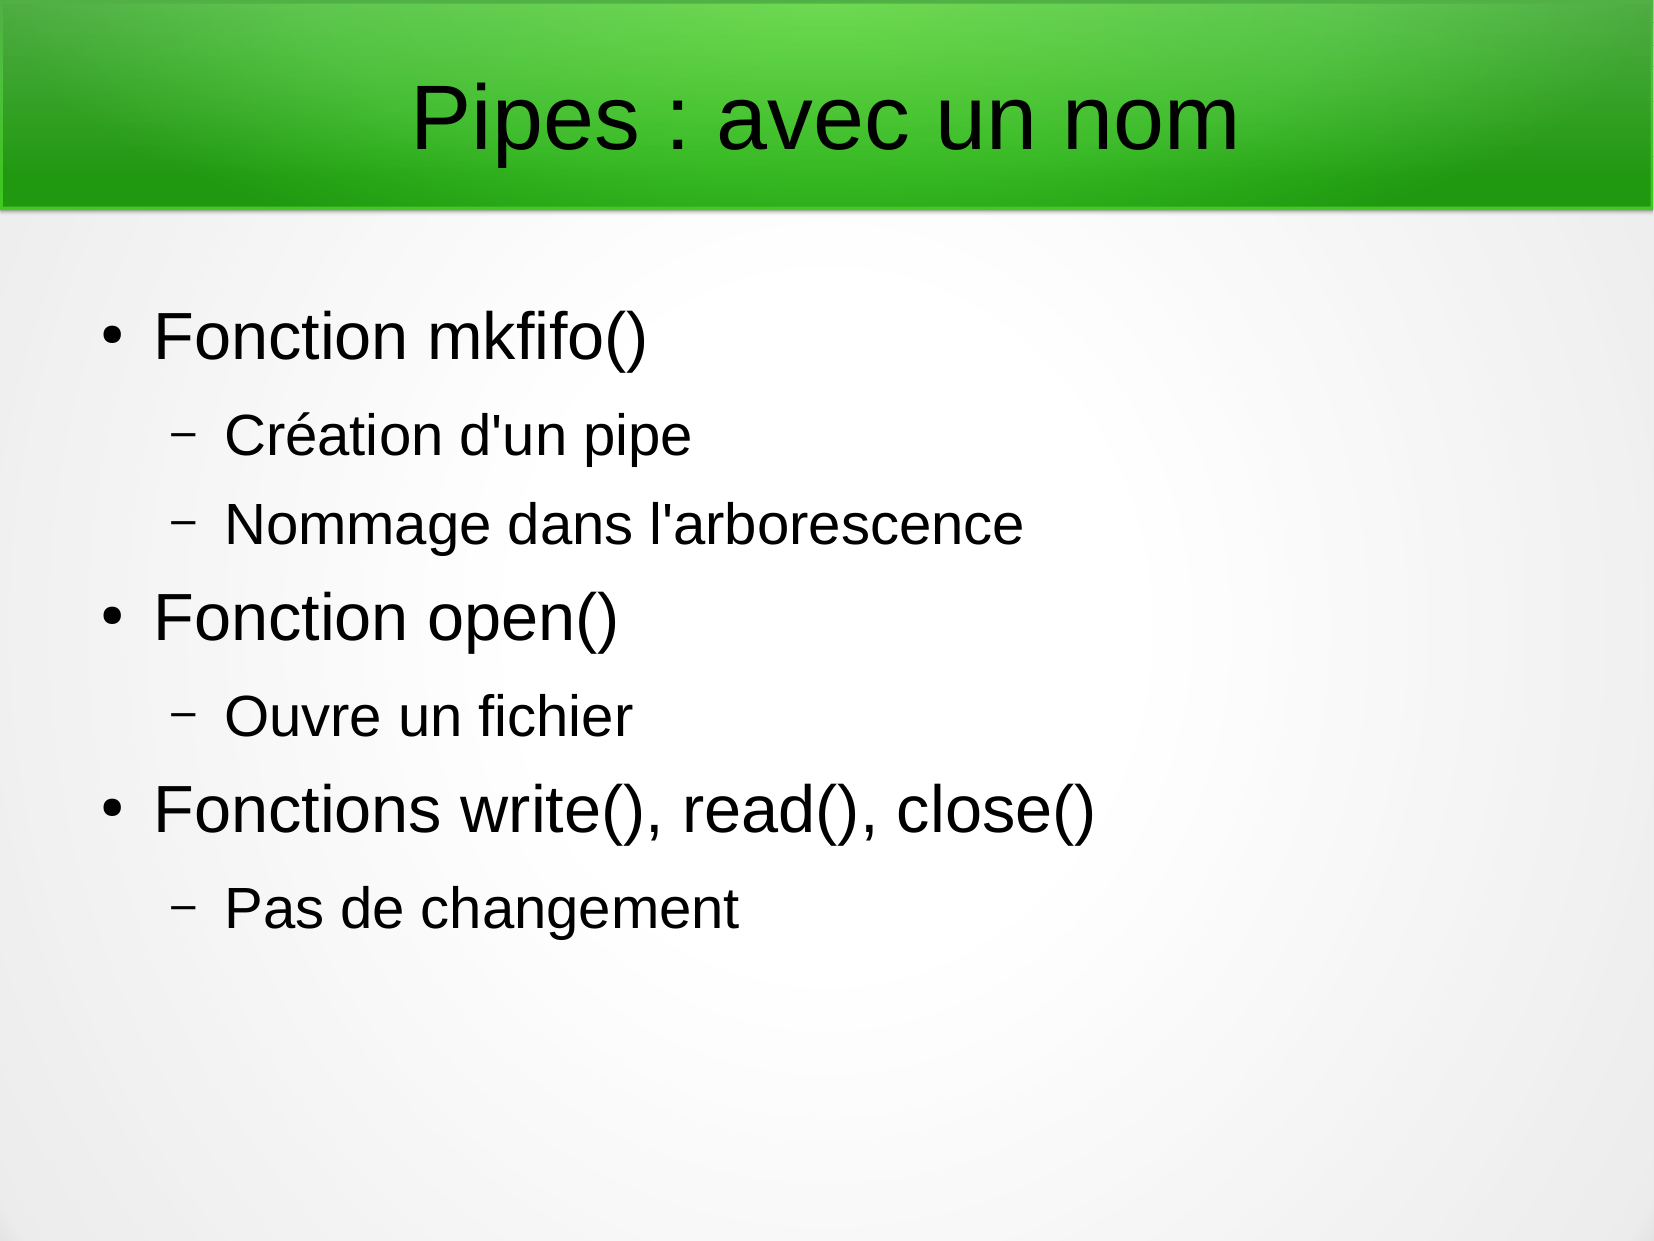

# Pipes : avec un nom
Fonction mkfifo()
Création d'un pipe
Nommage dans l'arborescence
Fonction open()
Ouvre un fichier
Fonctions write(), read(), close()
Pas de changement